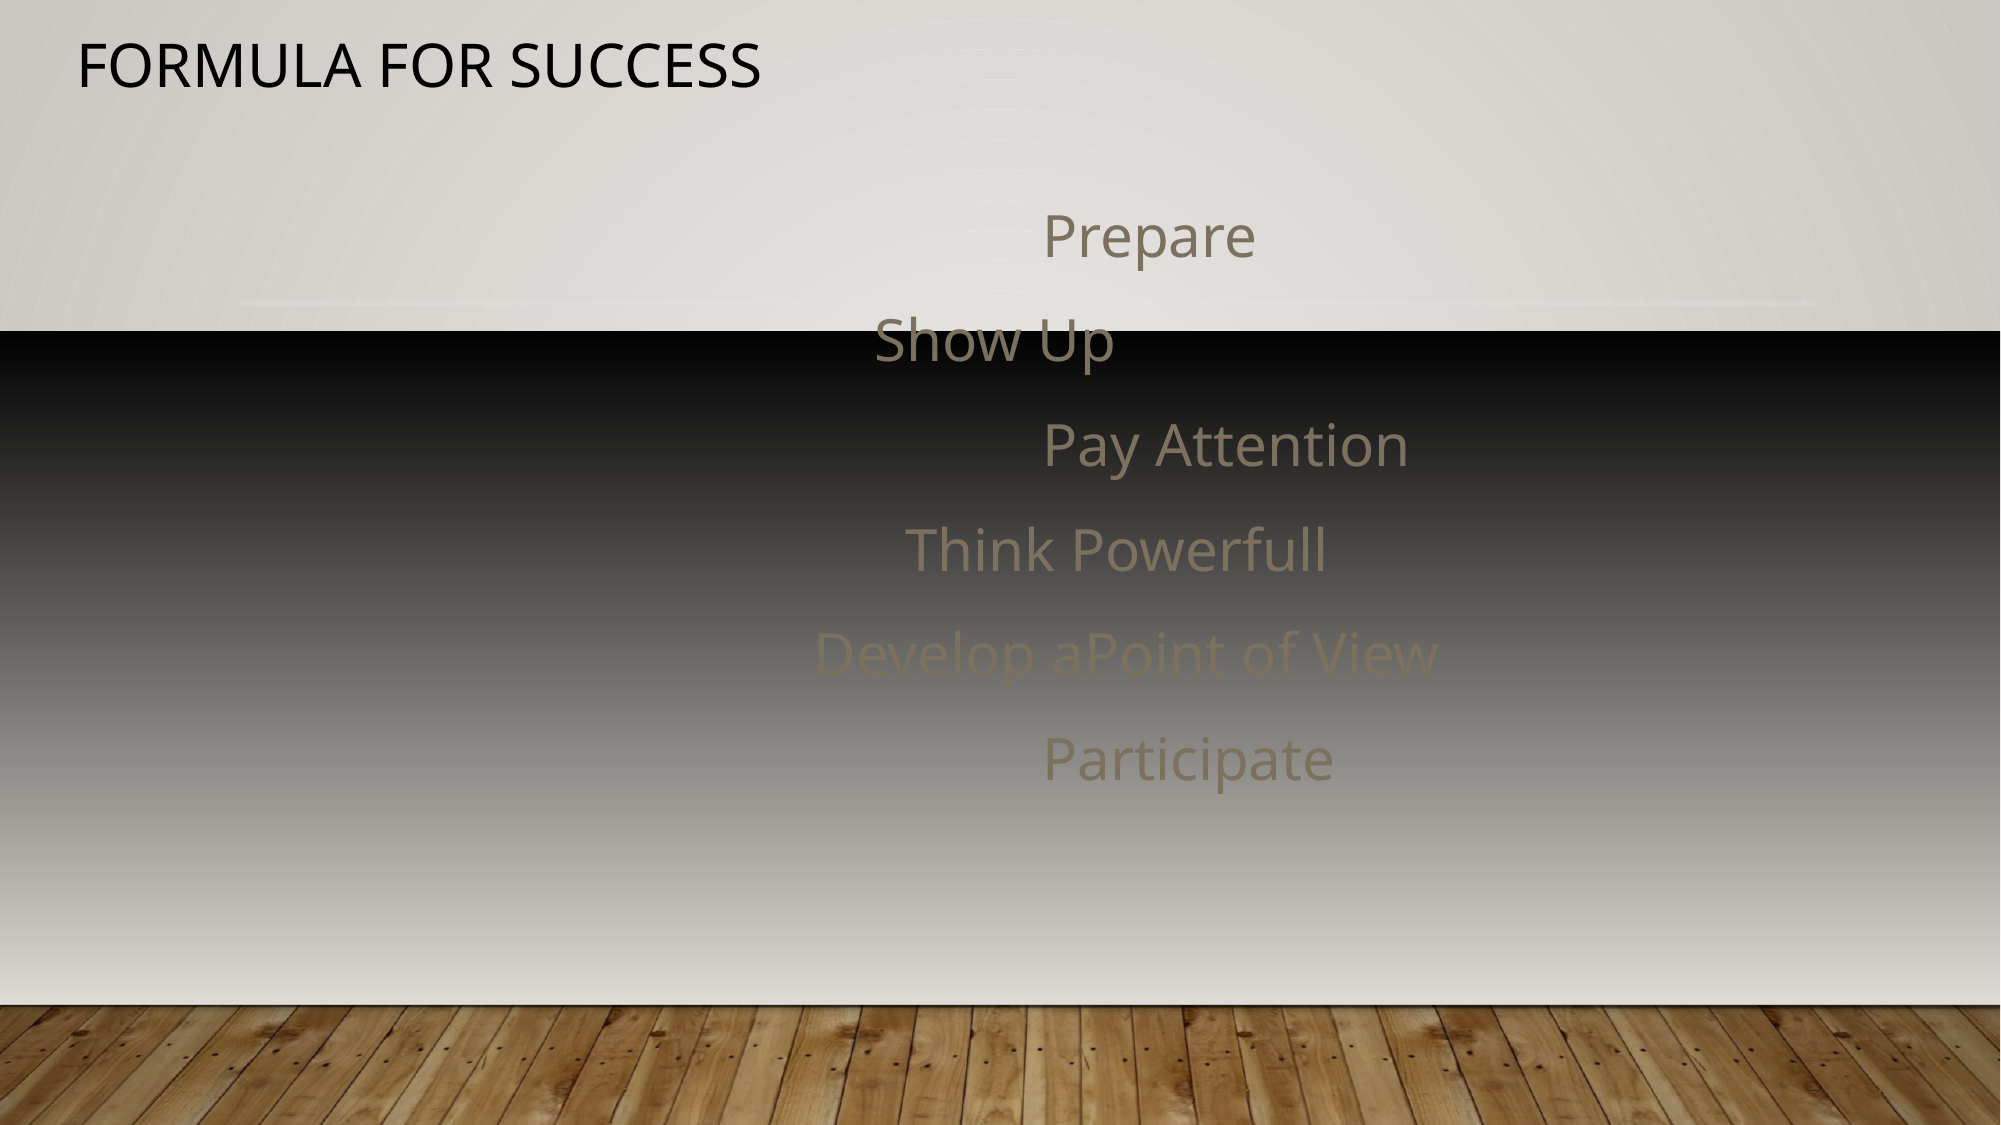

# Formula for success
 Prepare
 Show Up
 Pay Attention
 Think Powerfull
 Develop aPoint of View
 Participate